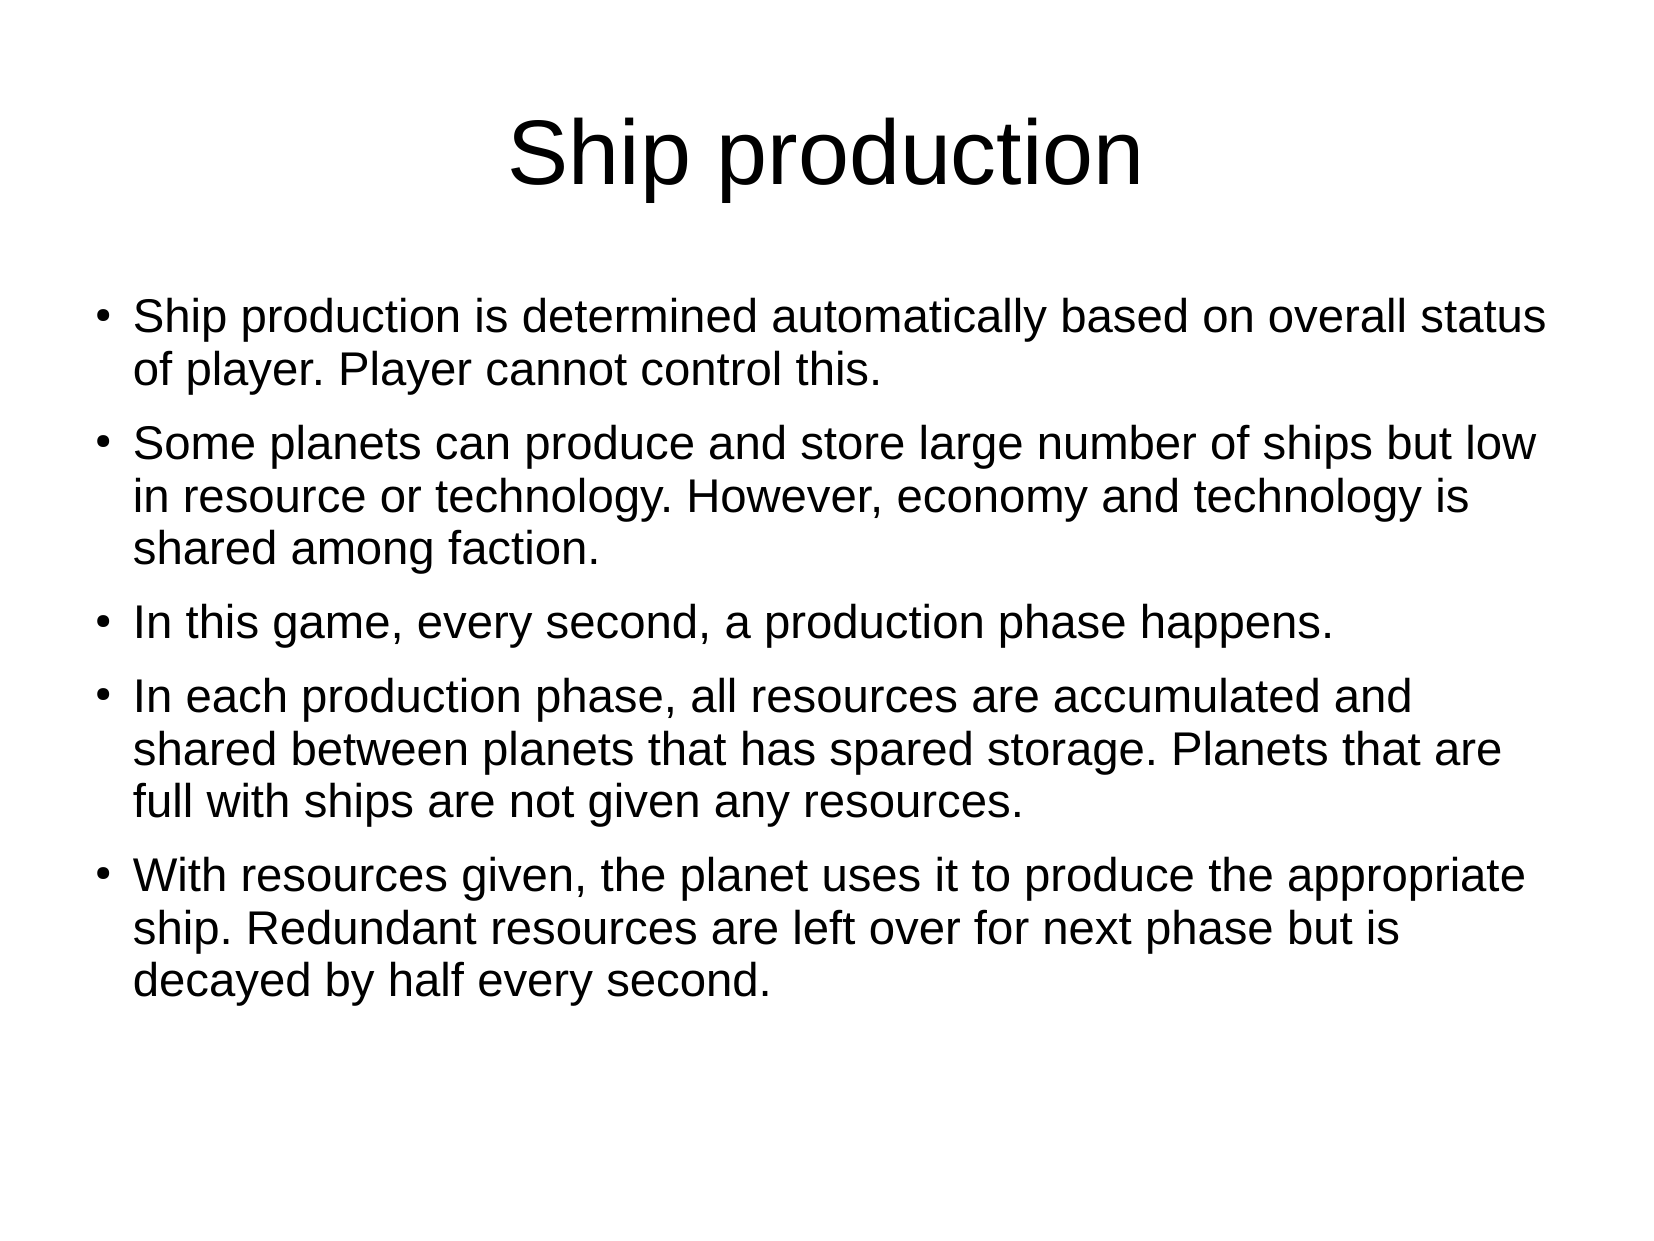

# Ship production
Ship production is determined automatically based on overall status of player. Player cannot control this.
Some planets can produce and store large number of ships but low in resource or technology. However, economy and technology is shared among faction.
In this game, every second, a production phase happens.
In each production phase, all resources are accumulated and shared between planets that has spared storage. Planets that are full with ships are not given any resources.
With resources given, the planet uses it to produce the appropriate ship. Redundant resources are left over for next phase but is decayed by half every second.